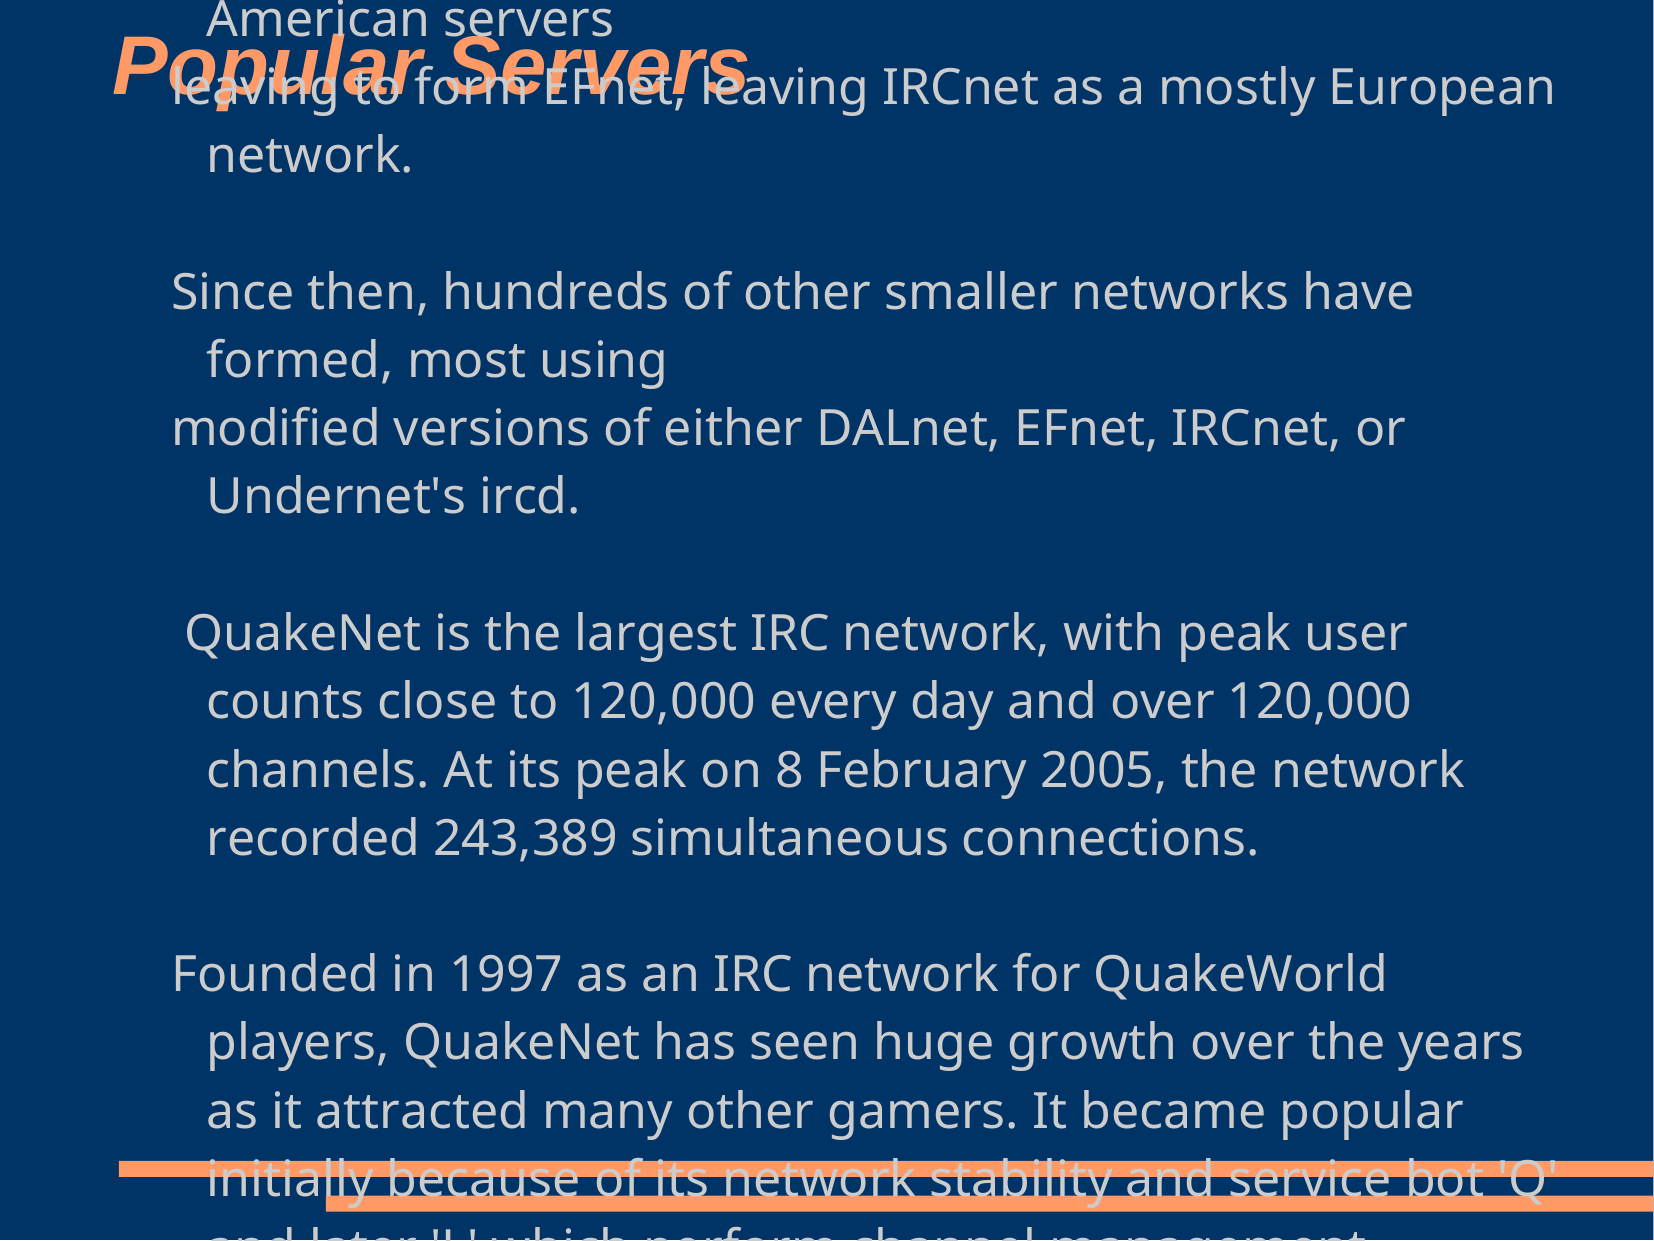

In July of 1996, IRCnet split, with most of the North American servers
leaving to form EFnet, leaving IRCnet as a mostly European network.
Since then, hundreds of other smaller networks have formed, most using
modified versions of either DALnet, EFnet, IRCnet, or Undernet's ircd.
 QuakeNet is the largest IRC network, with peak user counts close to 120,000 every day and over 120,000 channels. At its peak on 8 February 2005, the network recorded 243,389 simultaneous connections.
Founded in 1997 as an IRC network for QuakeWorld players, QuakeNet has seen huge growth over the years as it attracted many other gamers. It became popular initially because of its network stability and service bot 'Q' and later 'L' which perform channel management services.
# Popular Servers